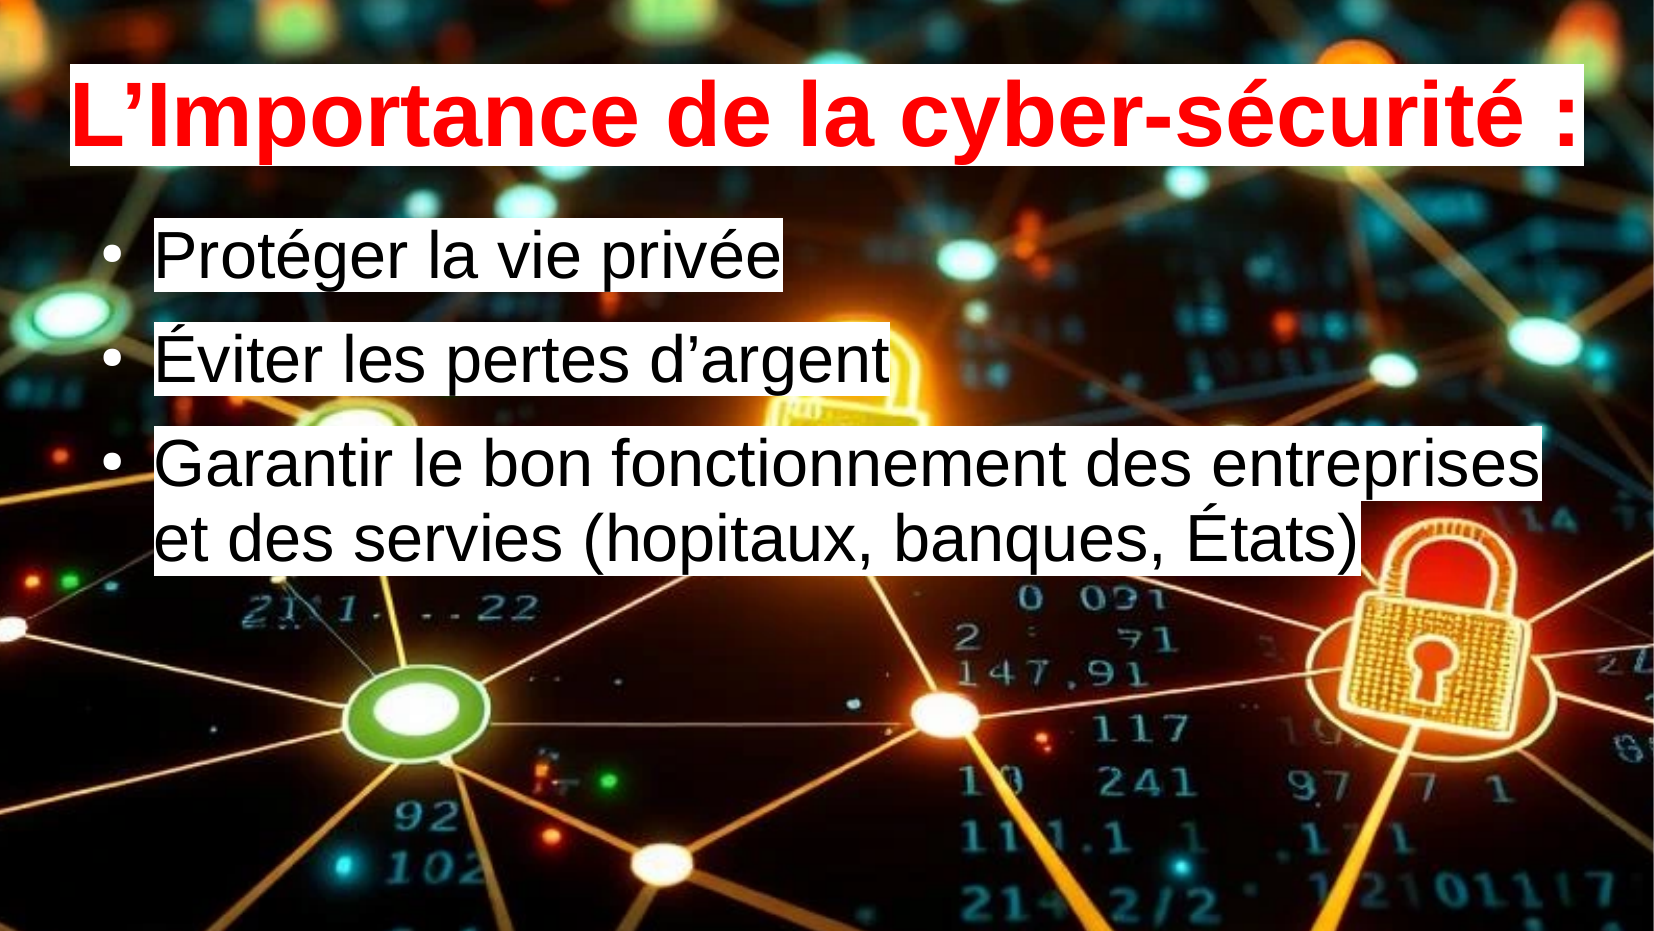

# L’Importance de la cyber-sécurité :
Protéger la vie privée
Éviter les pertes d’argent
Garantir le bon fonctionnement des entreprises et des servies (hopitaux, banques, États)